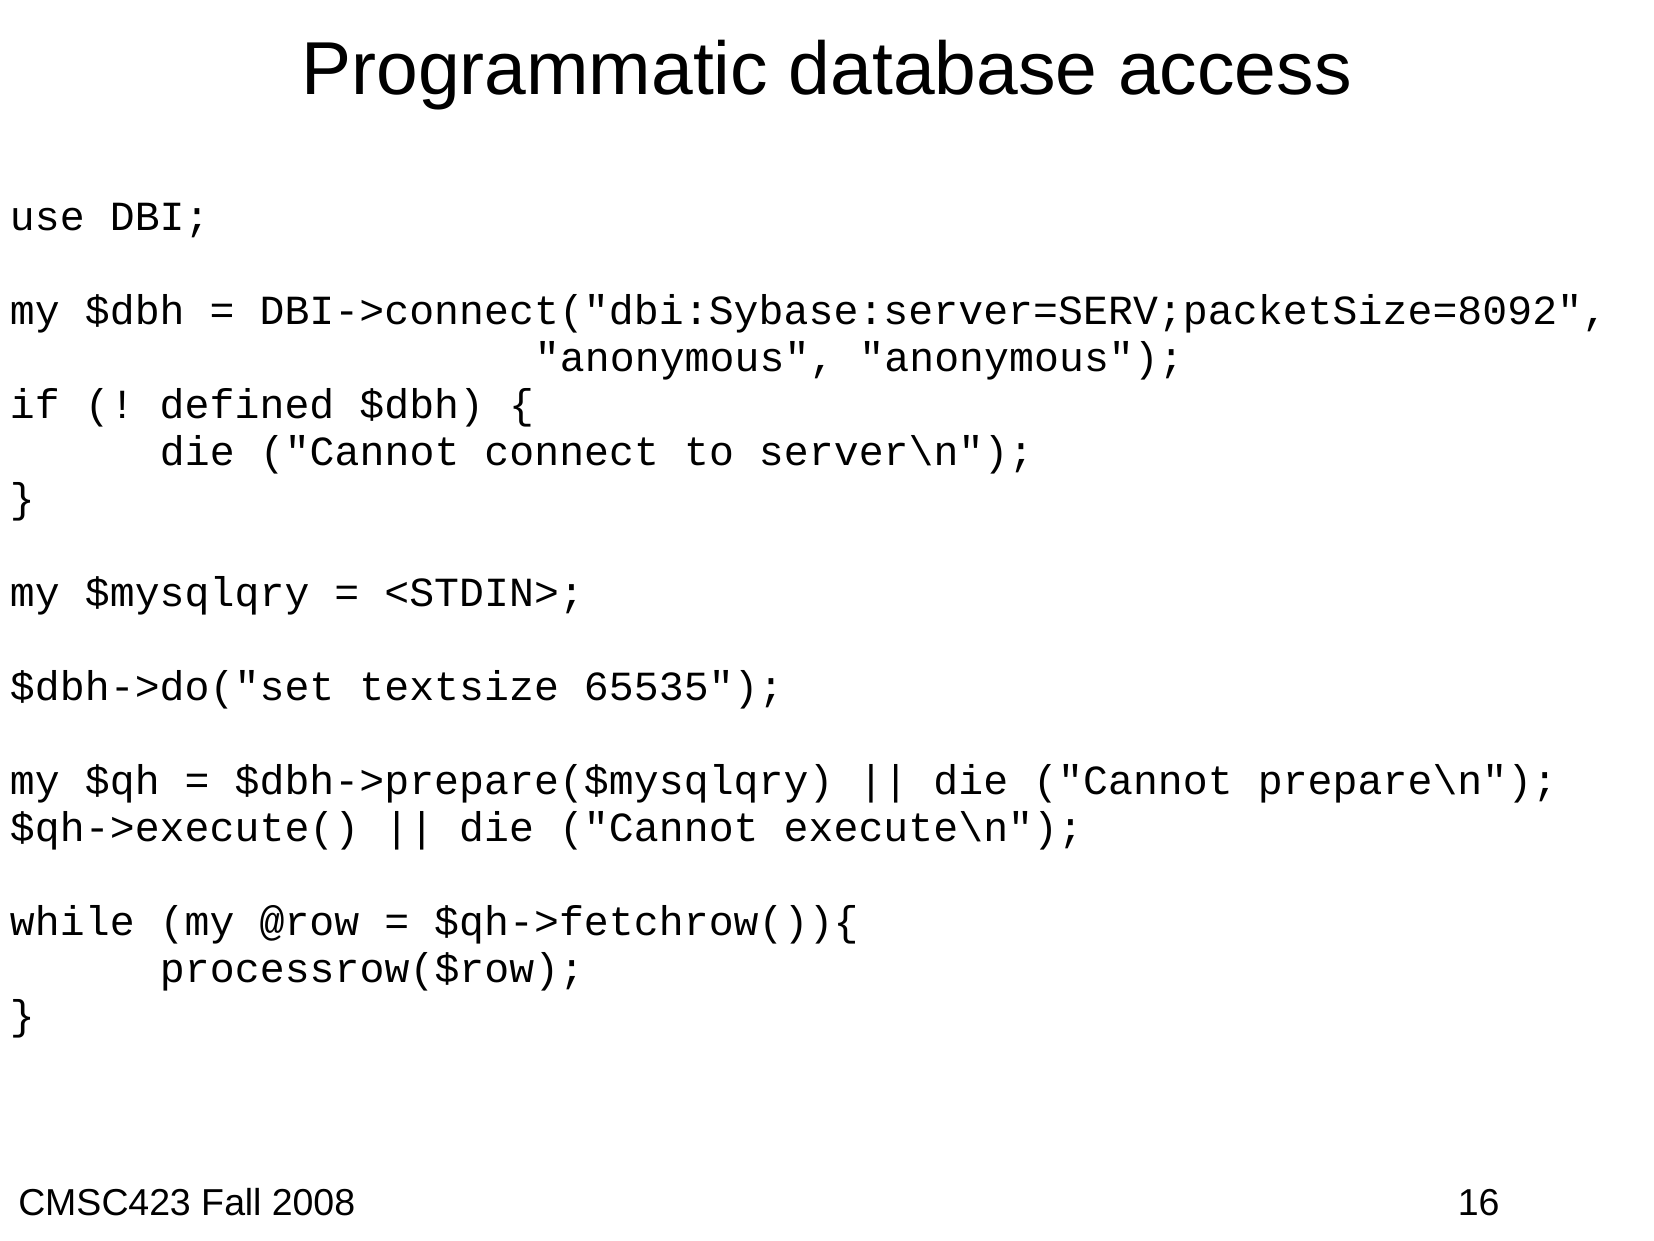

# Programmatic database access
use DBI;
my $dbh = DBI->connect("dbi:Sybase:server=SERV;packetSize=8092",
			 "anonymous", "anonymous");
if (! defined $dbh) {
	die ("Cannot connect to server\n");
}
my $mysqlqry = <STDIN>;
$dbh->do("set textsize 65535");
my $qh = $dbh->prepare($mysqlqry) || die ("Cannot prepare\n");
$qh->execute() || die ("Cannot execute\n");
while (my @row = $qh->fetchrow()){
	processrow($row);
}
CMSC423 Fall 2008
16